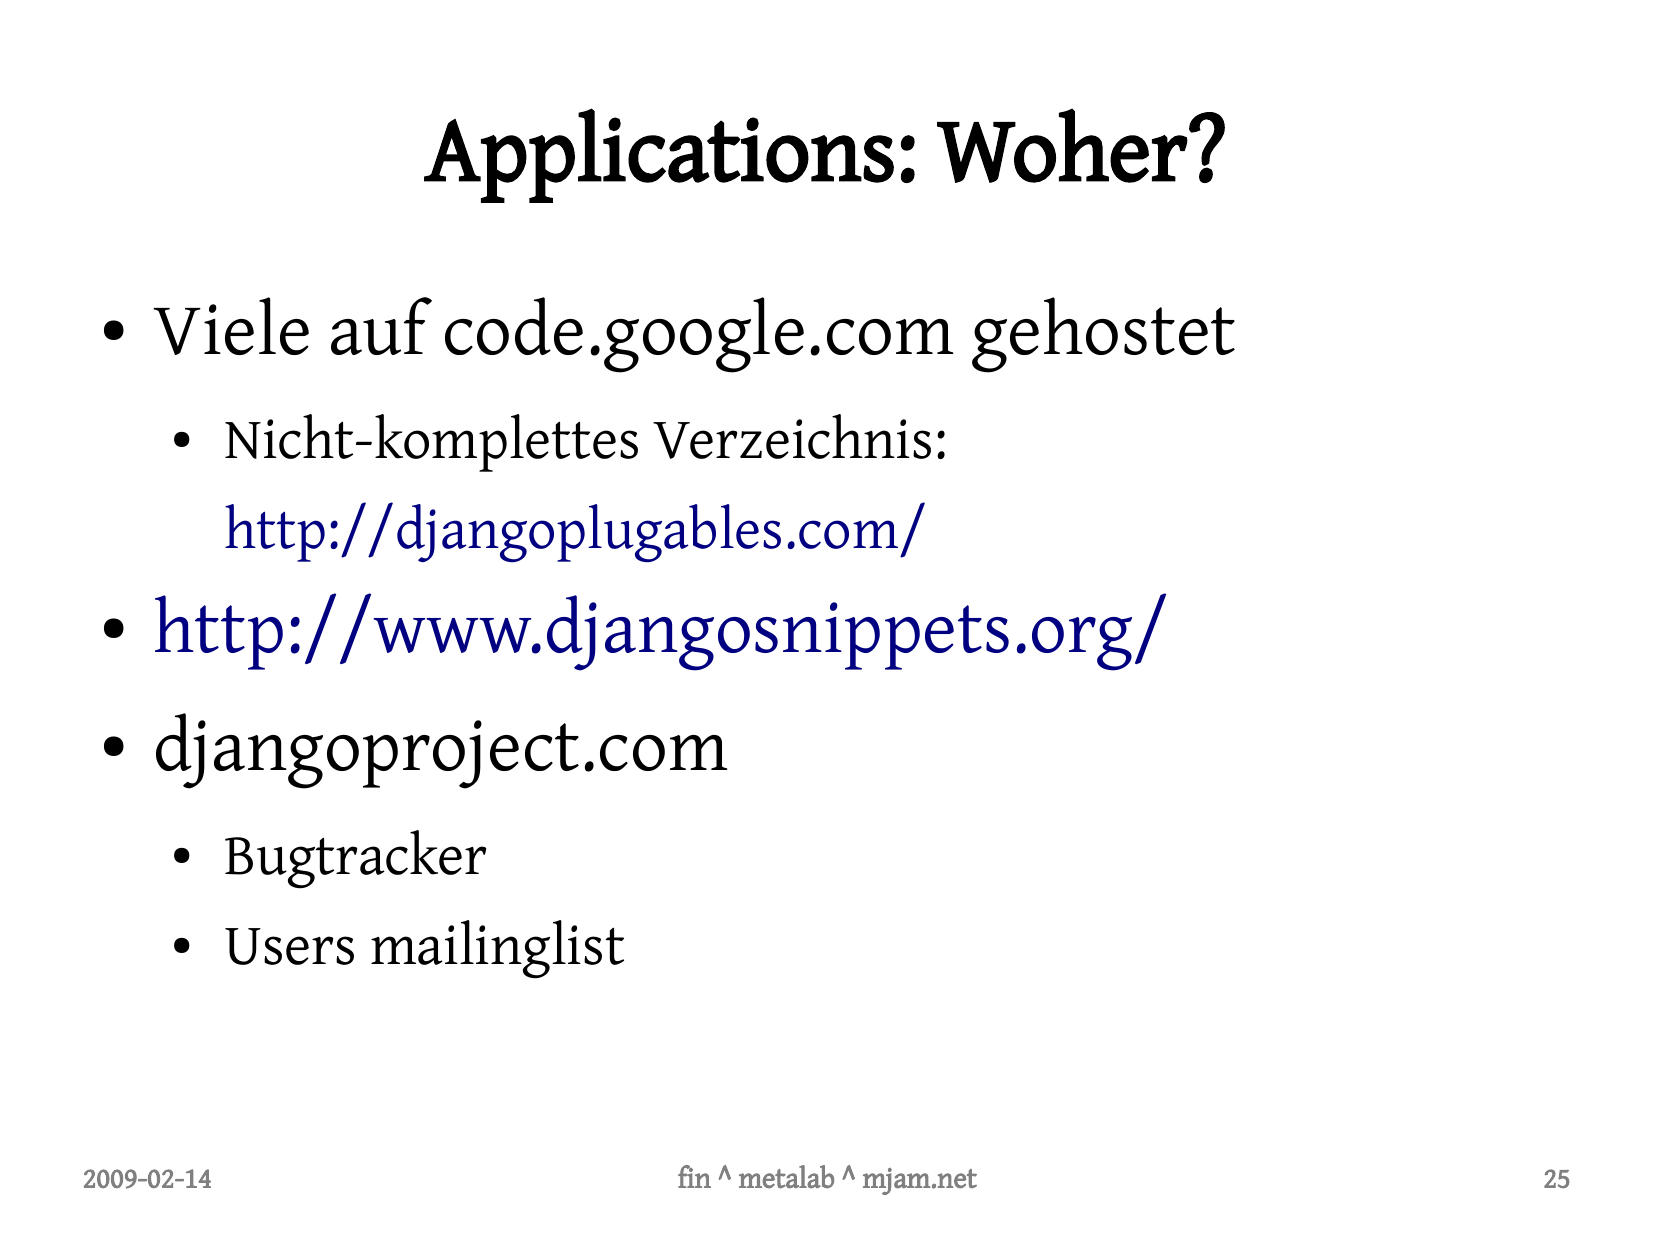

# Applications: Woher?
Viele auf code.google.com gehostet
Nicht-komplettes Verzeichnis:
http://djangoplugables.com/
http://www.djangosnippets.org/
djangoproject.com
Bugtracker
Users mailinglist
2009-02-14
fin ^ metalab ^ mjam.net
25